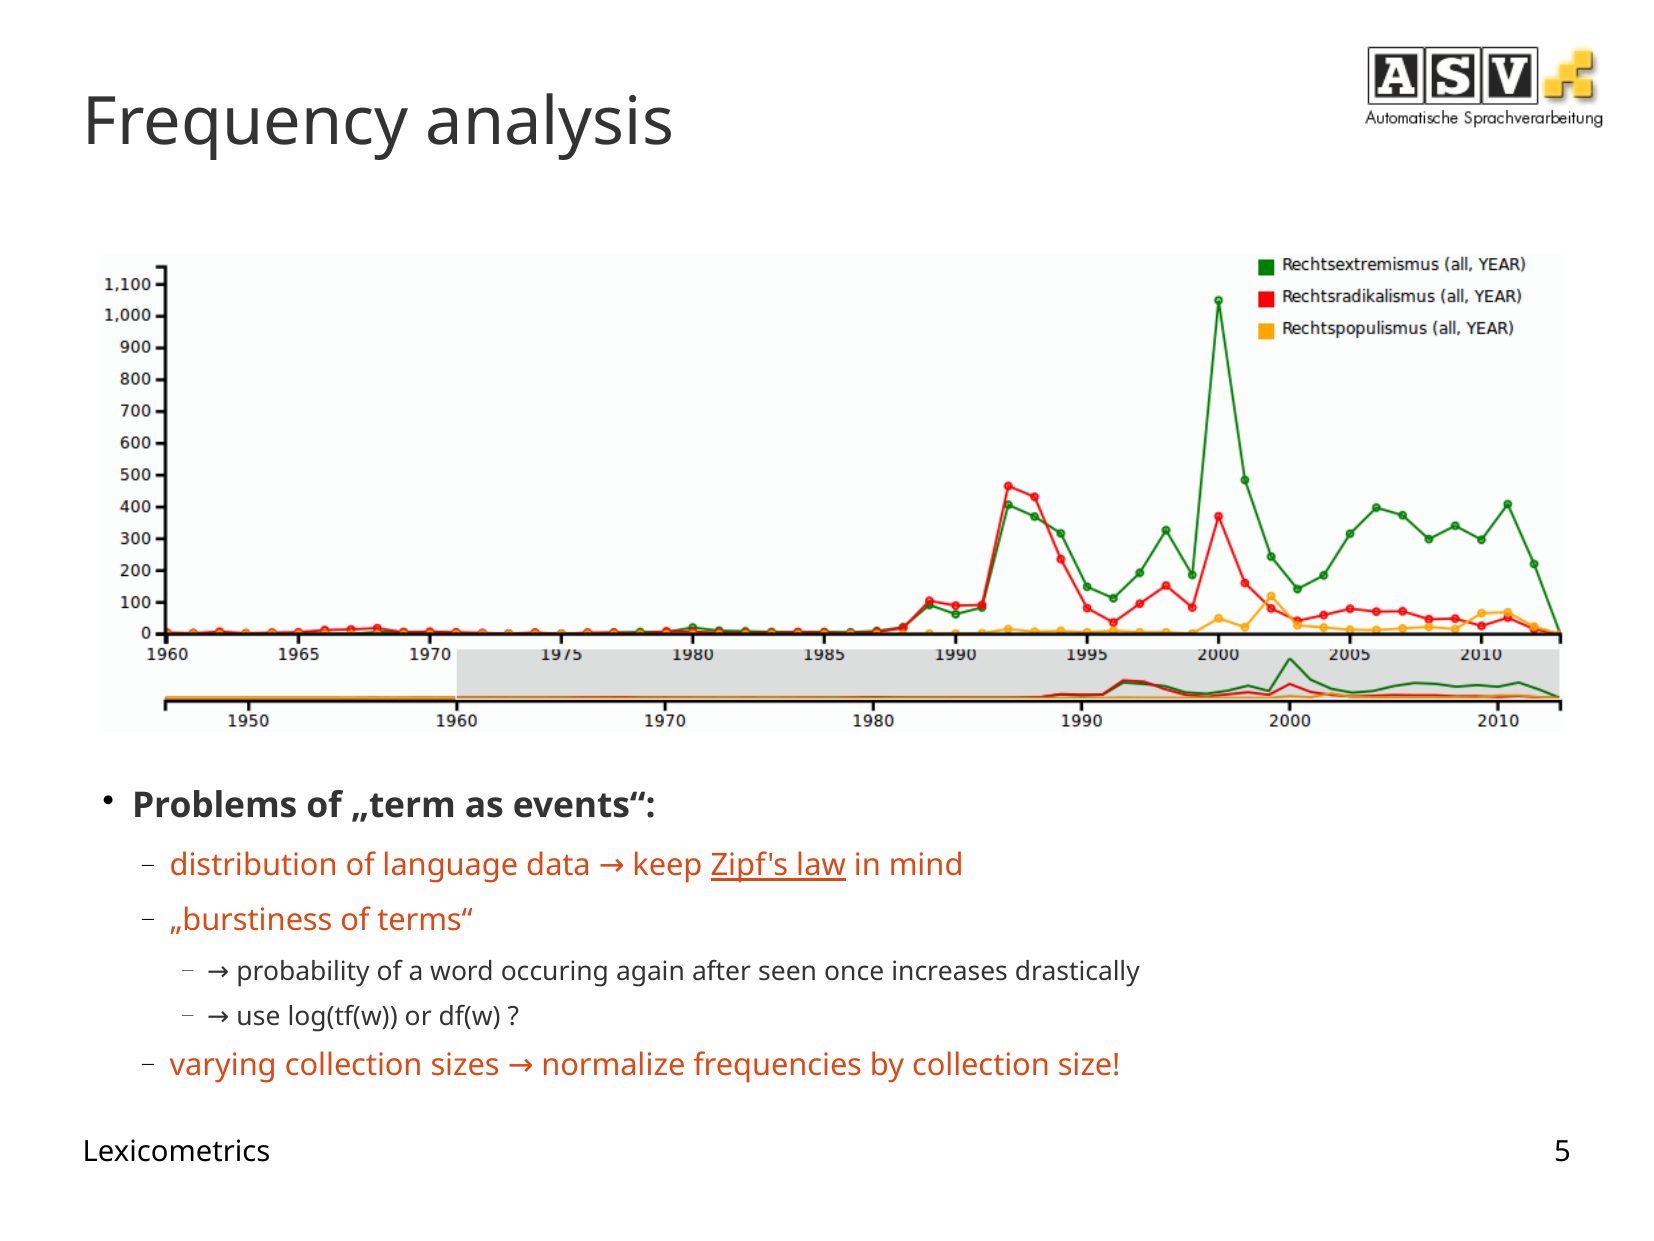

# Frequency analysis
Problems of „term as events“:
distribution of language data → keep Zipf's law in mind
„burstiness of terms“
→ probability of a word occuring again after seen once increases drastically
→ use log(tf(w)) or df(w) ?
varying collection sizes → normalize frequencies by collection size!
Lexicometrics
5